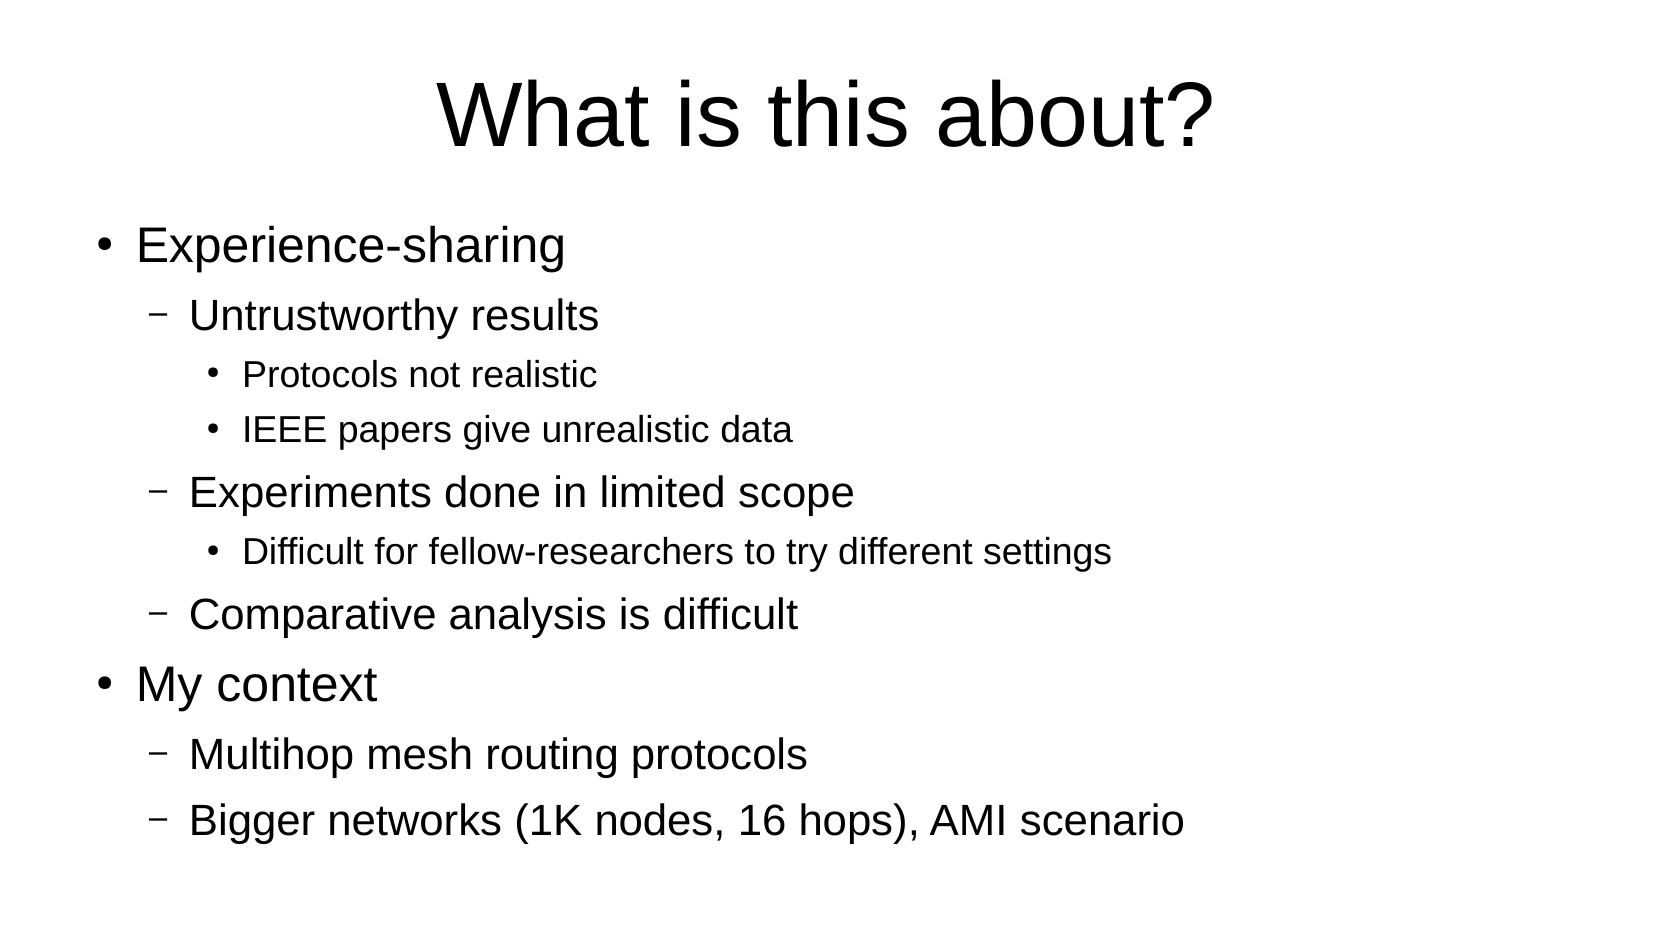

# What is this about?
Experience-sharing
Untrustworthy results
Protocols not realistic
IEEE papers give unrealistic data
Experiments done in limited scope
Difficult for fellow-researchers to try different settings
Comparative analysis is difficult
My context
Multihop mesh routing protocols
Bigger networks (1K nodes, 16 hops), AMI scenario